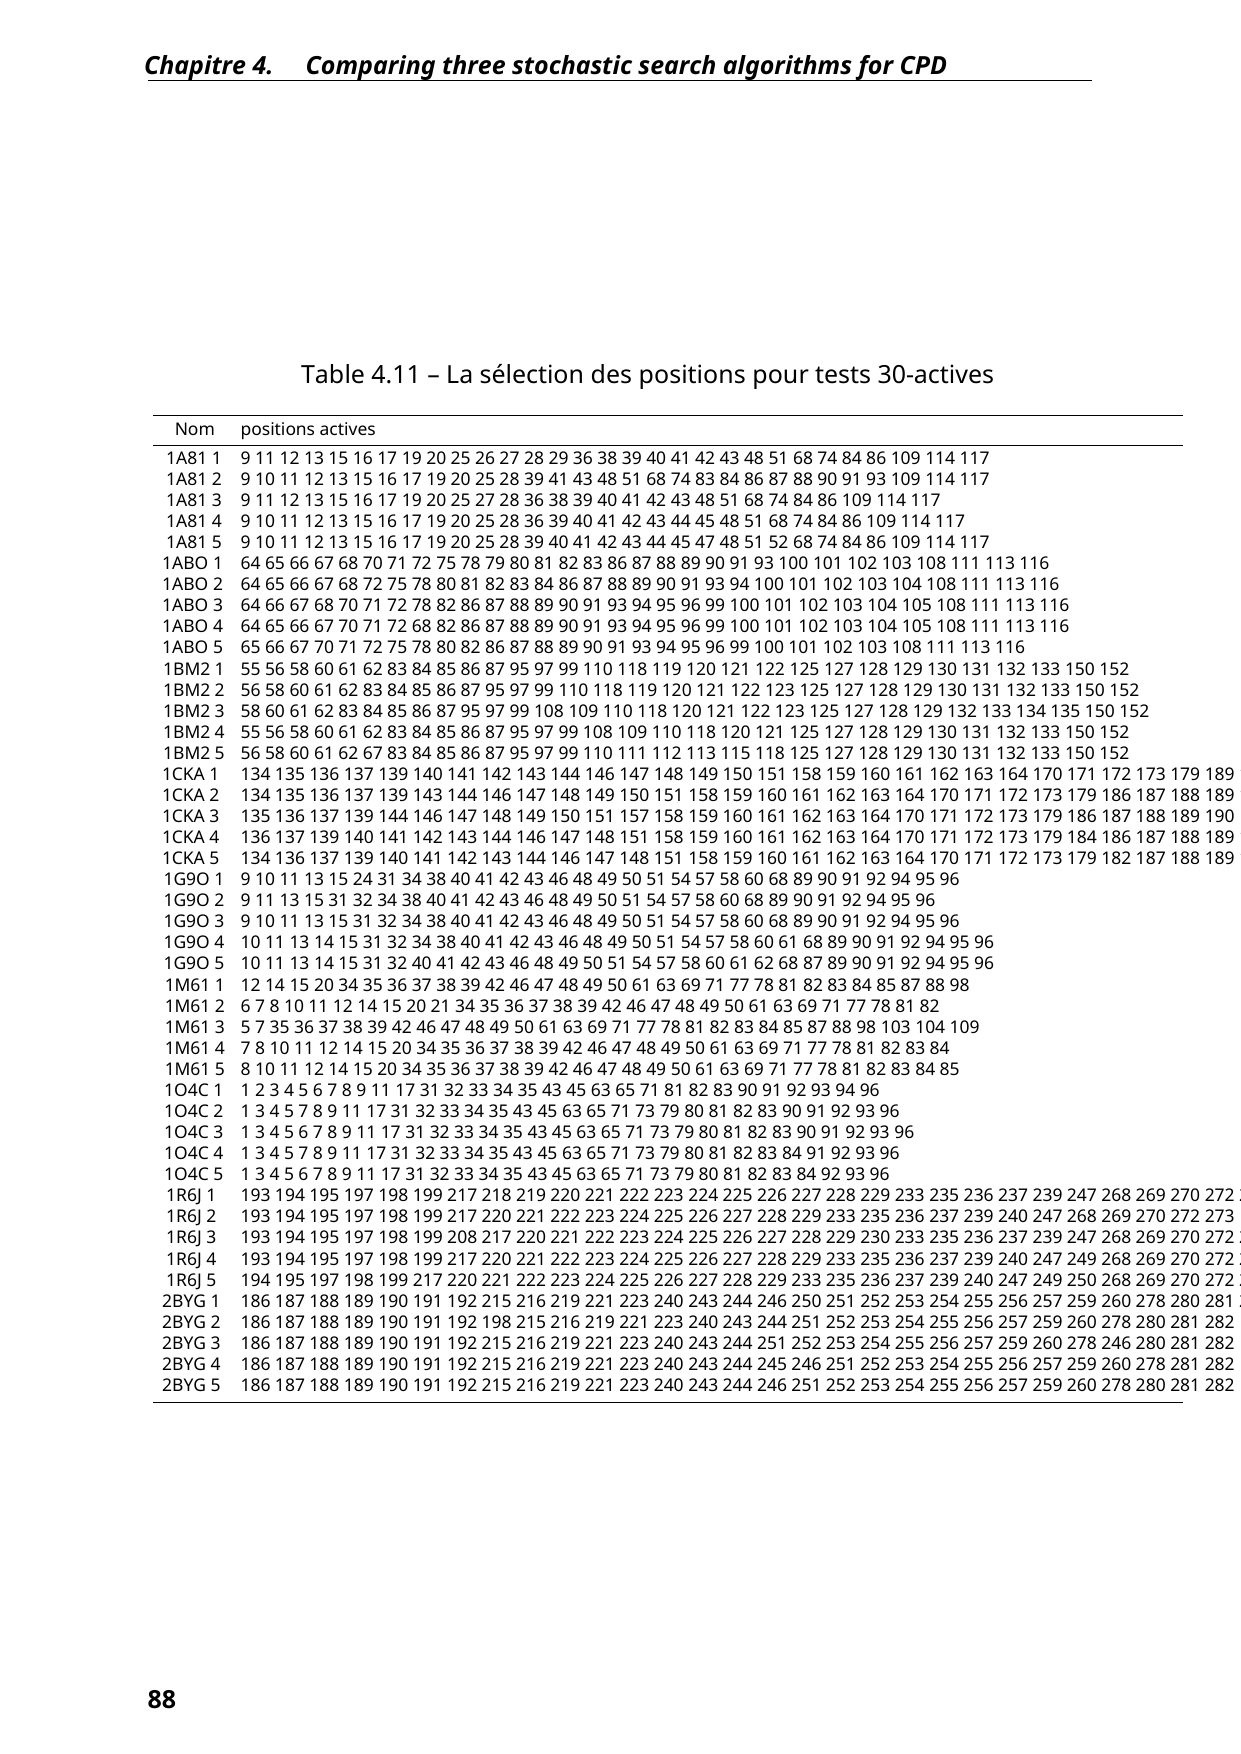

Chapitre 4.
Comparing three stochastic search algorithms for CPD
Table 4.11 – La sélection des positions pour tests 30-actives
Nom
positions actives
1A81 1
9 11 12 13 15 16 17 19 20 25 26 27 28 29 36 38 39 40 41 42 43 48 51 68 74 84 86 109 114 117
1A81 2
9 10 11 12 13 15 16 17 19 20 25 28 39 41 43 48 51 68 74 83 84 86 87 88 90 91 93 109 114 117
1A81 3
9 11 12 13 15 16 17 19 20 25 27 28 36 38 39 40 41 42 43 48 51 68 74 84 86 109 114 117
1A81 4
9 10 11 12 13 15 16 17 19 20 25 28 36 39 40 41 42 43 44 45 48 51 68 74 84 86 109 114 117
1A81 5
9 10 11 12 13 15 16 17 19 20 25 28 39 40 41 42 43 44 45 47 48 51 52 68 74 84 86 109 114 117
1ABO 1
64 65 66 67 68 70 71 72 75 78 79 80 81 82 83 86 87 88 89 90 91 93 100 101 102 103 108 111 113 116
1ABO 2
64 65 66 67 68 72 75 78 80 81 82 83 84 86 87 88 89 90 91 93 94 100 101 102 103 104 108 111 113 116
1ABO 3
64 66 67 68 70 71 72 78 82 86 87 88 89 90 91 93 94 95 96 99 100 101 102 103 104 105 108 111 113 116
1ABO 4
64 65 66 67 70 71 72 68 82 86 87 88 89 90 91 93 94 95 96 99 100 101 102 103 104 105 108 111 113 116
1ABO 5
65 66 67 70 71 72 75 78 80 82 86 87 88 89 90 91 93 94 95 96 99 100 101 102 103 108 111 113 116
1BM2 1
55 56 58 60 61 62 83 84 85 86 87 95 97 99 110 118 119 120 121 122 125 127 128 129 130 131 132 133 150 152
1BM2 2
56 58 60 61 62 83 84 85 86 87 95 97 99 110 118 119 120 121 122 123 125 127 128 129 130 131 132 133 150 152
1BM2 3
58 60 61 62 83 84 85 86 87 95 97 99 108 109 110 118 120 121 122 123 125 127 128 129 132 133 134 135 150 152
1BM2 4
55 56 58 60 61 62 83 84 85 86 87 95 97 99 108 109 110 118 120 121 125 127 128 129 130 131 132 133 150 152
1BM2 5
56 58 60 61 62 67 83 84 85 86 87 95 97 99 110 111 112 113 115 118 125 127 128 129 130 131 132 133 150 152
1CKA 1
134 135 136 137 139 140 141 142 143 144 146 147 148 149 150 151 158 159 160 161 162 163 164 170 171 172 173 179 189 190
1CKA 2
134 135 136 137 139 143 144 146 147 148 149 150 151 158 159 160 161 162 163 164 170 171 172 173 179 186 187 188 189 190
1CKA 3
135 136 137 139 144 146 147 148 149 150 151 157 158 159 160 161 162 163 164 170 171 172 173 179 186 187 188 189 190
1CKA 4
136 137 139 140 141 142 143 144 146 147 148 151 158 159 160 161 162 163 164 170 171 172 173 179 184 186 187 188 189 190
1CKA 5
134 136 137 139 140 141 142 143 144 146 147 148 151 158 159 160 161 162 163 164 170 171 172 173 179 182 187 188 189 190
1G9O 1
9 10 11 13 15 24 31 34 38 40 41 42 43 46 48 49 50 51 54 57 58 60 68 89 90 91 92 94 95 96
1G9O 2
9 11 13 15 31 32 34 38 40 41 42 43 46 48 49 50 51 54 57 58 60 68 89 90 91 92 94 95 96
1G9O 3
9 10 11 13 15 31 32 34 38 40 41 42 43 46 48 49 50 51 54 57 58 60 68 89 90 91 92 94 95 96
1G9O 4
10 11 13 14 15 31 32 34 38 40 41 42 43 46 48 49 50 51 54 57 58 60 61 68 89 90 91 92 94 95 96
1G9O 5
10 11 13 14 15 31 32 40 41 42 43 46 48 49 50 51 54 57 58 60 61 62 68 87 89 90 91 92 94 95 96
1M61 1
12 14 15 20 34 35 36 37 38 39 42 46 47 48 49 50 61 63 69 71 77 78 81 82 83 84 85 87 88 98
1M61 2
6 7 8 10 11 12 14 15 20 21 34 35 36 37 38 39 42 46 47 48 49 50 61 63 69 71 77 78 81 82
1M61 3
5 7 35 36 37 38 39 42 46 47 48 49 50 61 63 69 71 77 78 81 82 83 84 85 87 88 98 103 104 109
1M61 4
7 8 10 11 12 14 15 20 34 35 36 37 38 39 42 46 47 48 49 50 61 63 69 71 77 78 81 82 83 84
1M61 5
8 10 11 12 14 15 20 34 35 36 37 38 39 42 46 47 48 49 50 61 63 69 71 77 78 81 82 83 84 85
1O4C 1
1 2 3 4 5 6 7 8 9 11 17 31 32 33 34 35 43 45 63 65 71 81 82 83 90 91 92 93 94 96
1O4C 2
1 3 4 5 7 8 9 11 17 31 32 33 34 35 43 45 63 65 71 73 79 80 81 82 83 90 91 92 93 96
1O4C 3
1 3 4 5 6 7 8 9 11 17 31 32 33 34 35 43 45 63 65 71 73 79 80 81 82 83 90 91 92 93 96
1O4C 4
1 3 4 5 7 8 9 11 17 31 32 33 34 35 43 45 63 65 71 73 79 80 81 82 83 84 91 92 93 96
1O4C 5
1 3 4 5 6 7 8 9 11 17 31 32 33 34 35 43 45 63 65 71 73 79 80 81 82 83 84 92 93 96
1R6J 1
193 194 195 197 198 199 217 218 219 220 221 222 223 224 225 226 227 228 229 233 235 236 237 239 247 268 269 270 272 273
1R6J 2
193 194 195 197 198 199 217 220 221 222 223 224 225 226 227 228 229 233 235 236 237 239 240 247 268 269 270 272 273
1R6J 3
193 194 195 197 198 199 208 217 220 221 222 223 224 225 226 227 228 229 230 233 235 236 237 239 247 268 269 270 272 273
1R6J 4
193 194 195 197 198 199 217 220 221 222 223 224 225 226 227 228 229 233 235 236 237 239 240 247 249 268 269 270 272 273
1R6J 5
194 195 197 198 199 217 220 221 222 223 224 225 226 227 228 229 233 235 236 237 239 240 247 249 250 268 269 270 272 273
2BYG 1
186 187 188 189 190 191 192 215 216 219 221 223 240 243 244 246 250 251 252 253 254 255 256 257 259 260 278 280 281 282
2BYG 2
186 187 188 189 190 191 192 198 215 216 219 221 223 240 243 244 251 252 253 254 255 256 257 259 260 278 280 281 282
2BYG 3
186 187 188 189 190 191 192 215 216 219 221 223 240 243 244 251 252 253 254 255 256 257 259 260 278 246 280 281 282
2BYG 4
186 187 188 189 190 191 192 215 216 219 221 223 240 243 244 245 246 251 252 253 254 255 256 257 259 260 278 281 282
2BYG 5
186 187 188 189 190 191 192 215 216 219 221 223 240 243 244 246 251 252 253 254 255 256 257 259 260 278 280 281 282
88